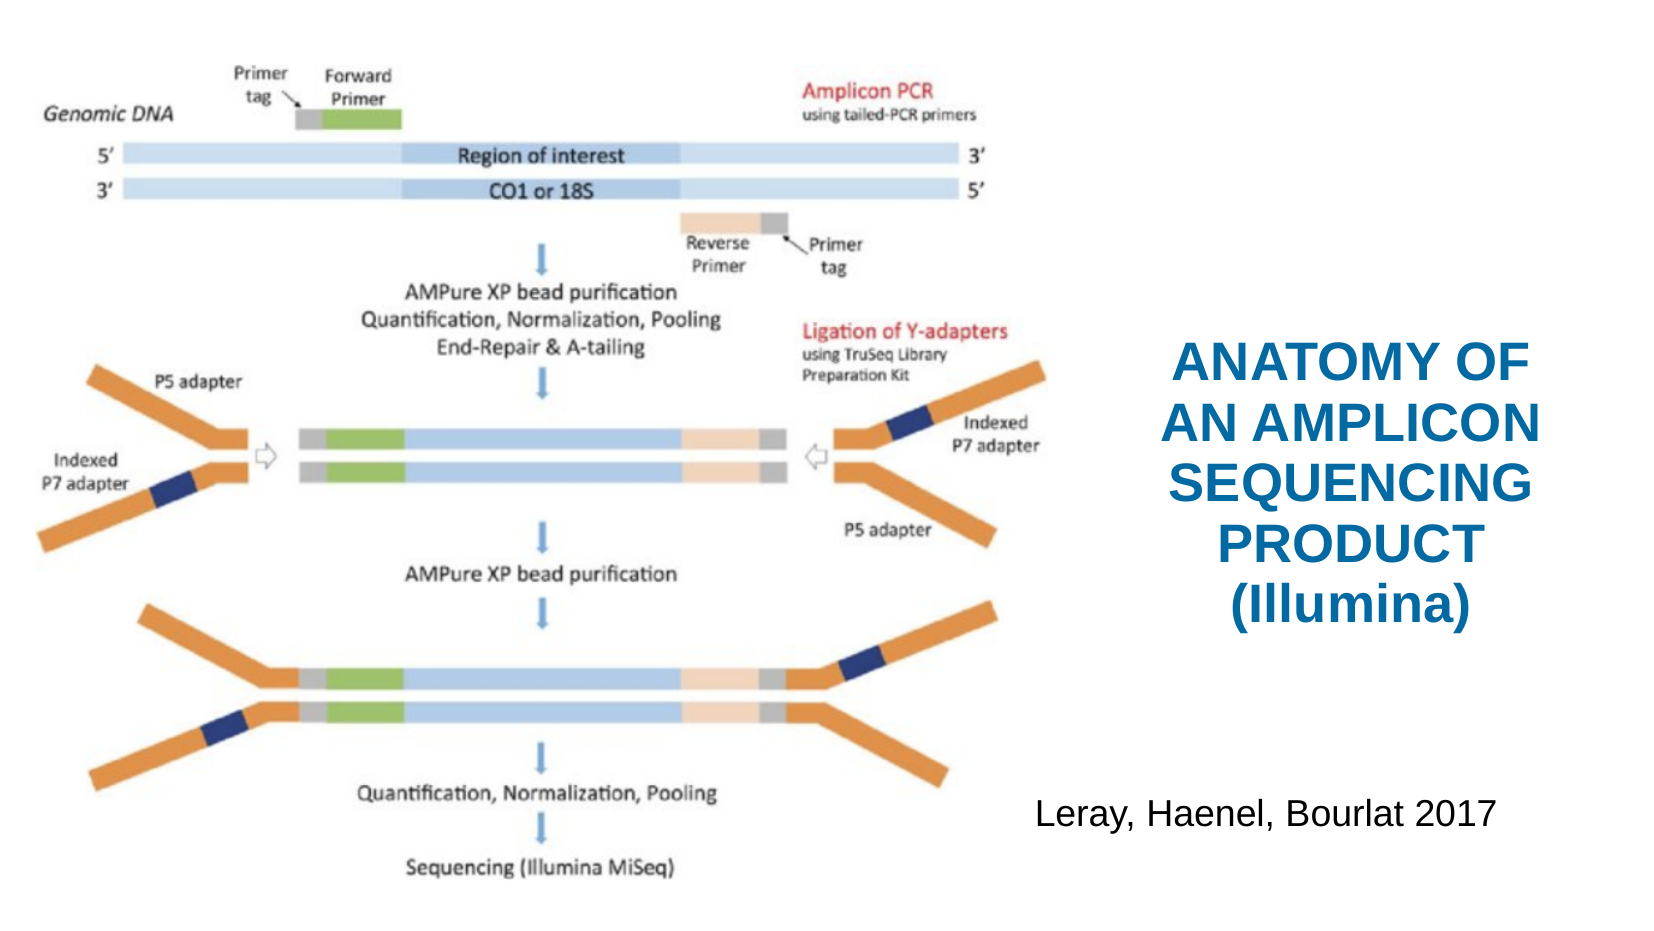

ANATOMY OF AN AMPLICON SEQUENCING PRODUCT (Illumina)
Leray, Haenel, Bourlat 2017